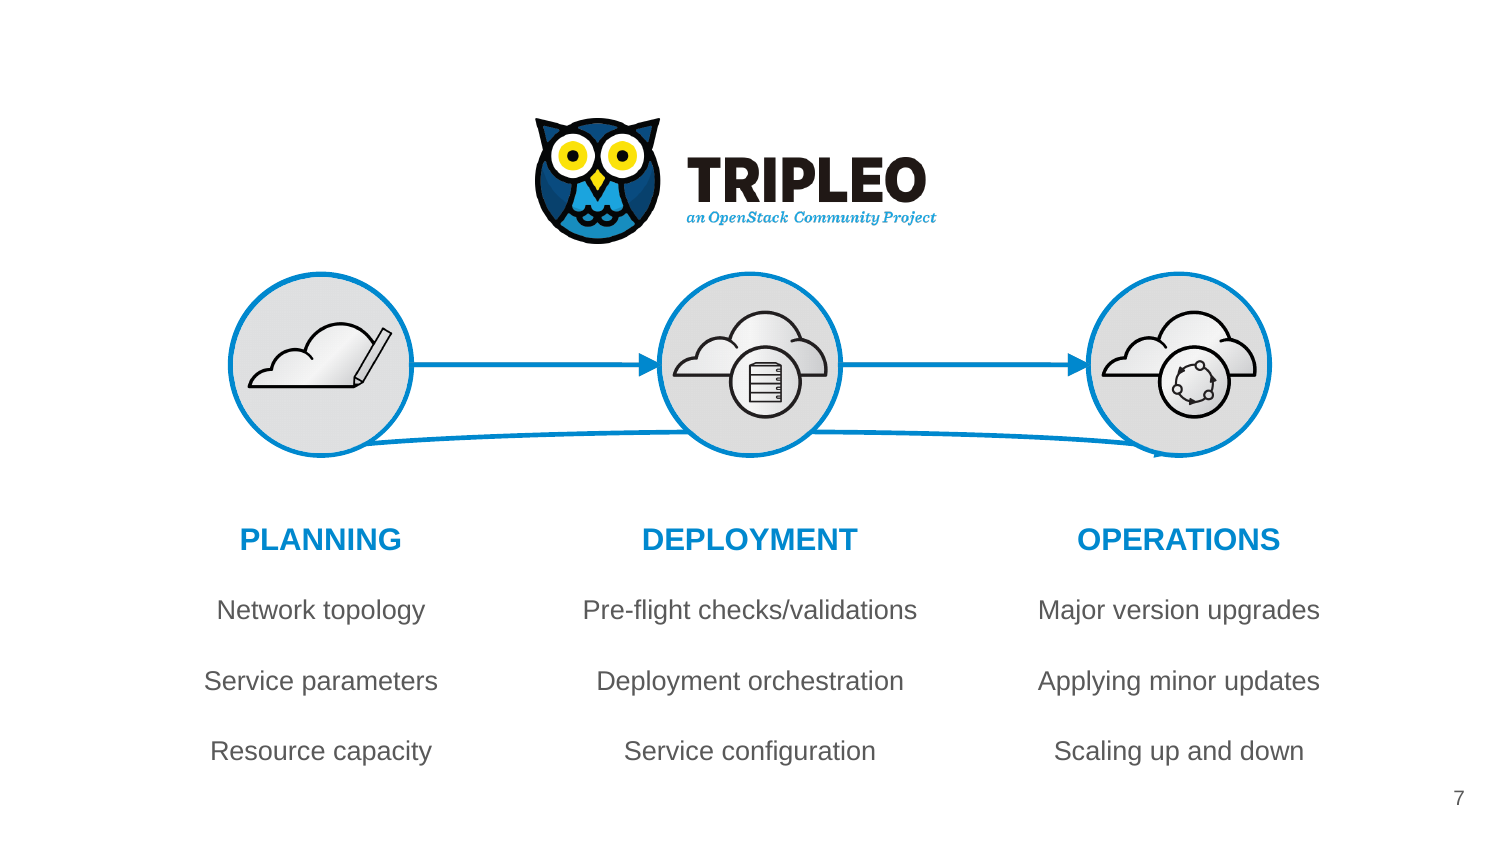

PLANNING
# DEPLOYMENT
OPERATIONS
Network topology
Service parameters
Resource capacity
Pre-flight checks/validations
Deployment orchestration
Service configuration
Major version upgrades
Applying minor updates
Scaling up and down